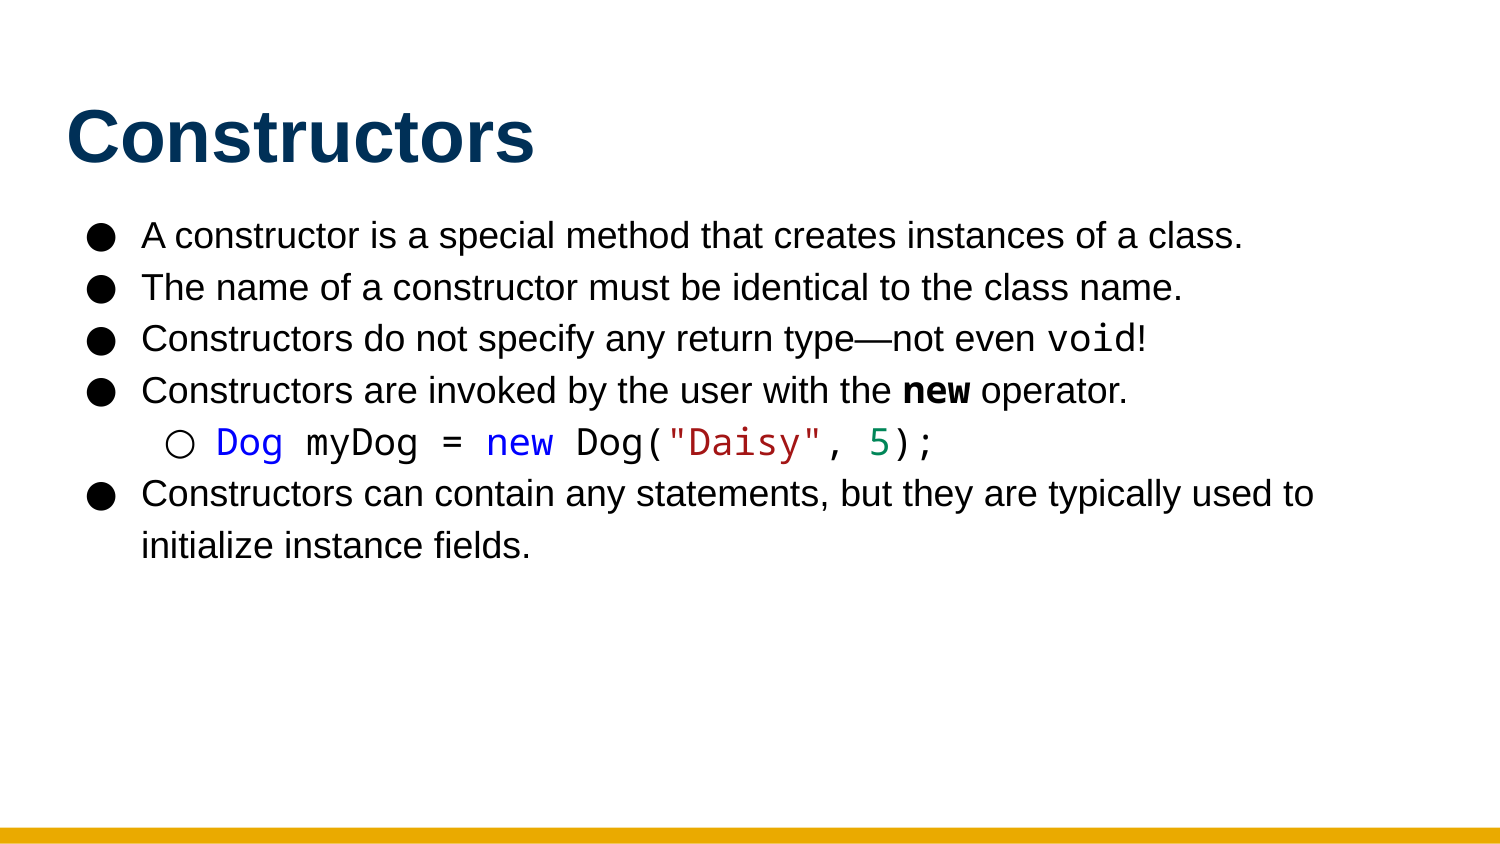

# Constructors
A constructor is a special method that creates instances of a class.
The name of a constructor must be identical to the class name.
Constructors do not specify any return type—not even void!
Constructors are invoked by the user with the new operator.
Dog myDog = new Dog("Daisy", 5);
Constructors can contain any statements, but they are typically used to initialize instance fields.